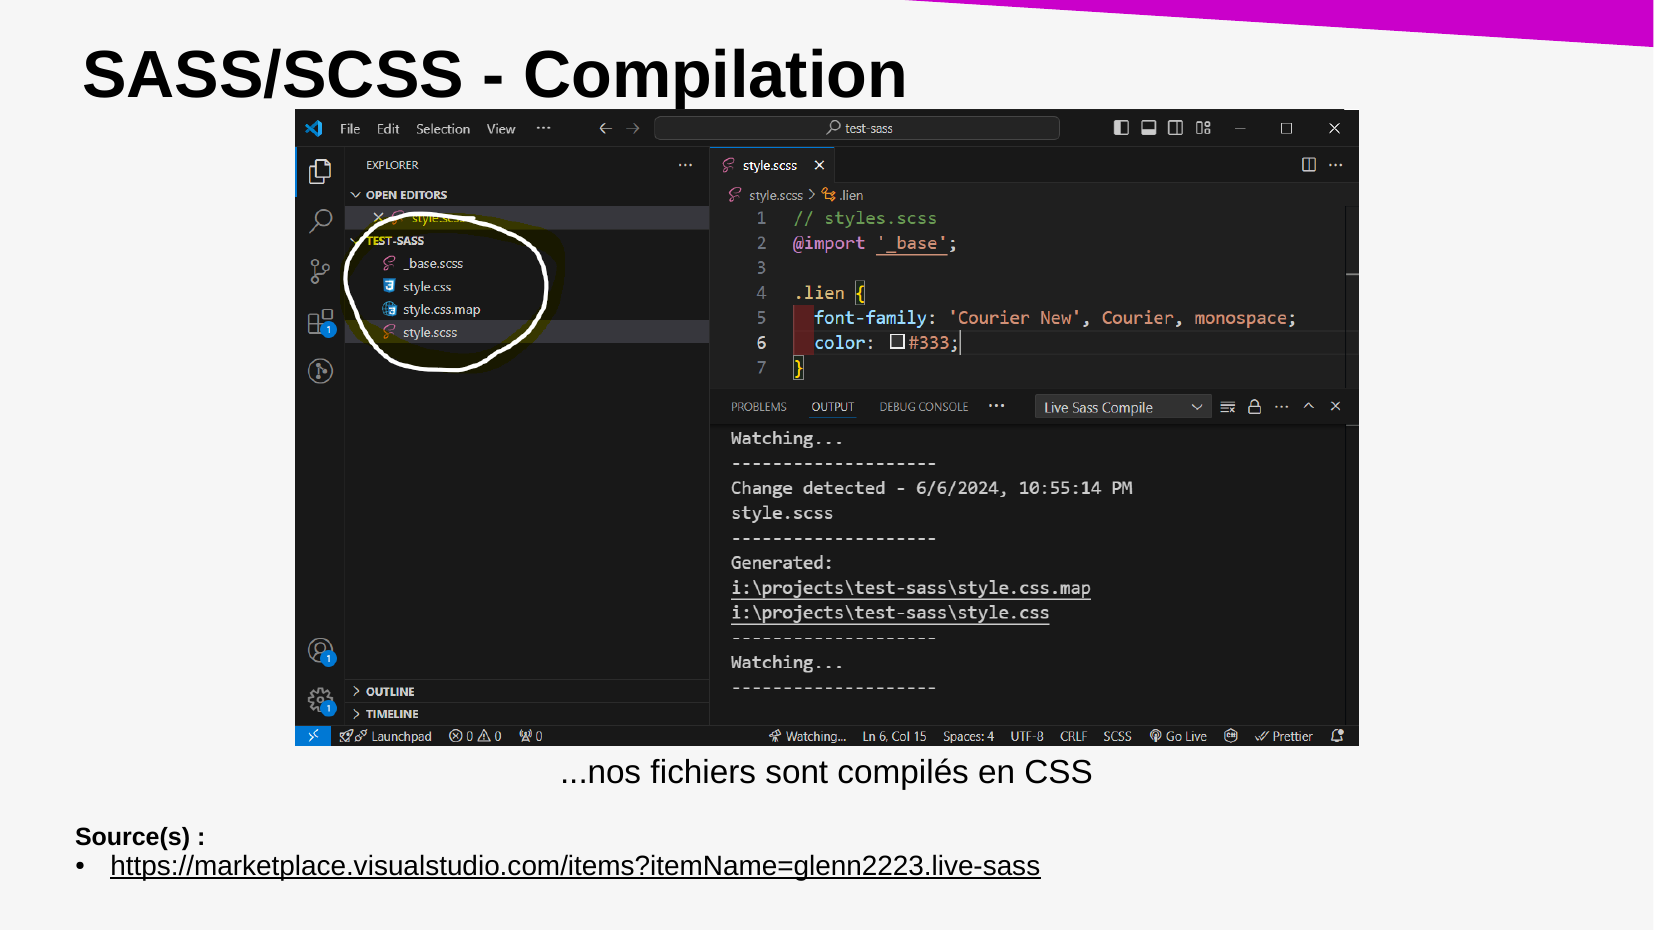

# SASS/SCSS - Compilation
...nos fichiers sont compilés en CSS
Source(s) :
https://marketplace.visualstudio.com/items?itemName=glenn2223.live-sass